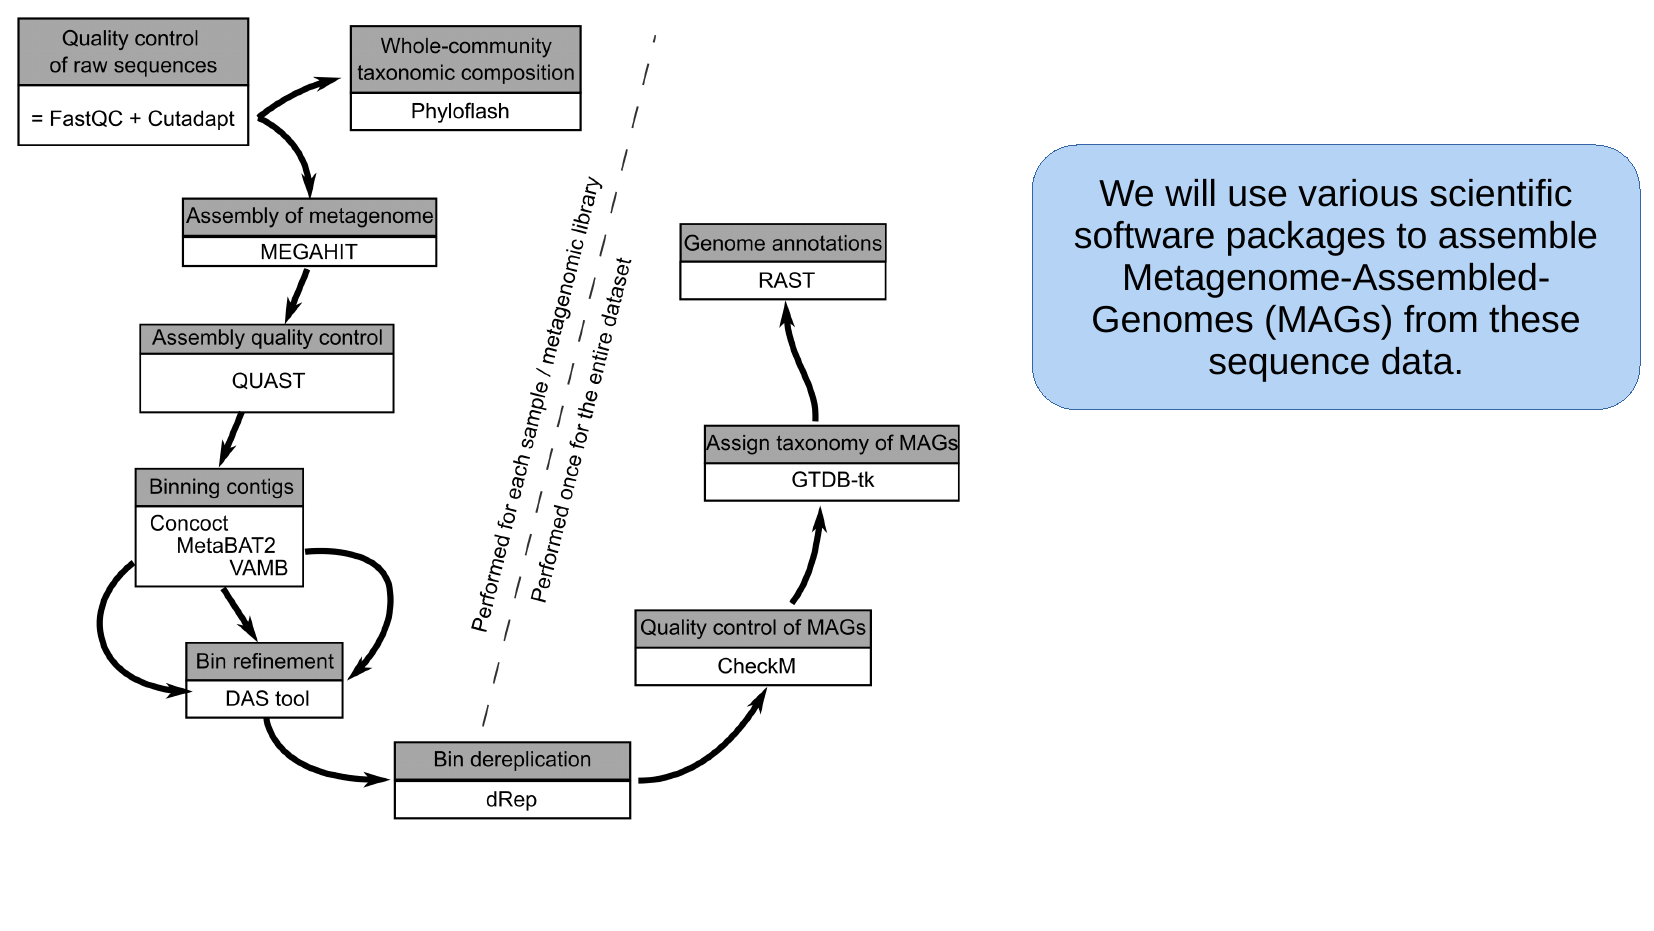

We will use various scientific software packages to assemble Metagenome-Assembled-Genomes (MAGs) from these sequence data.